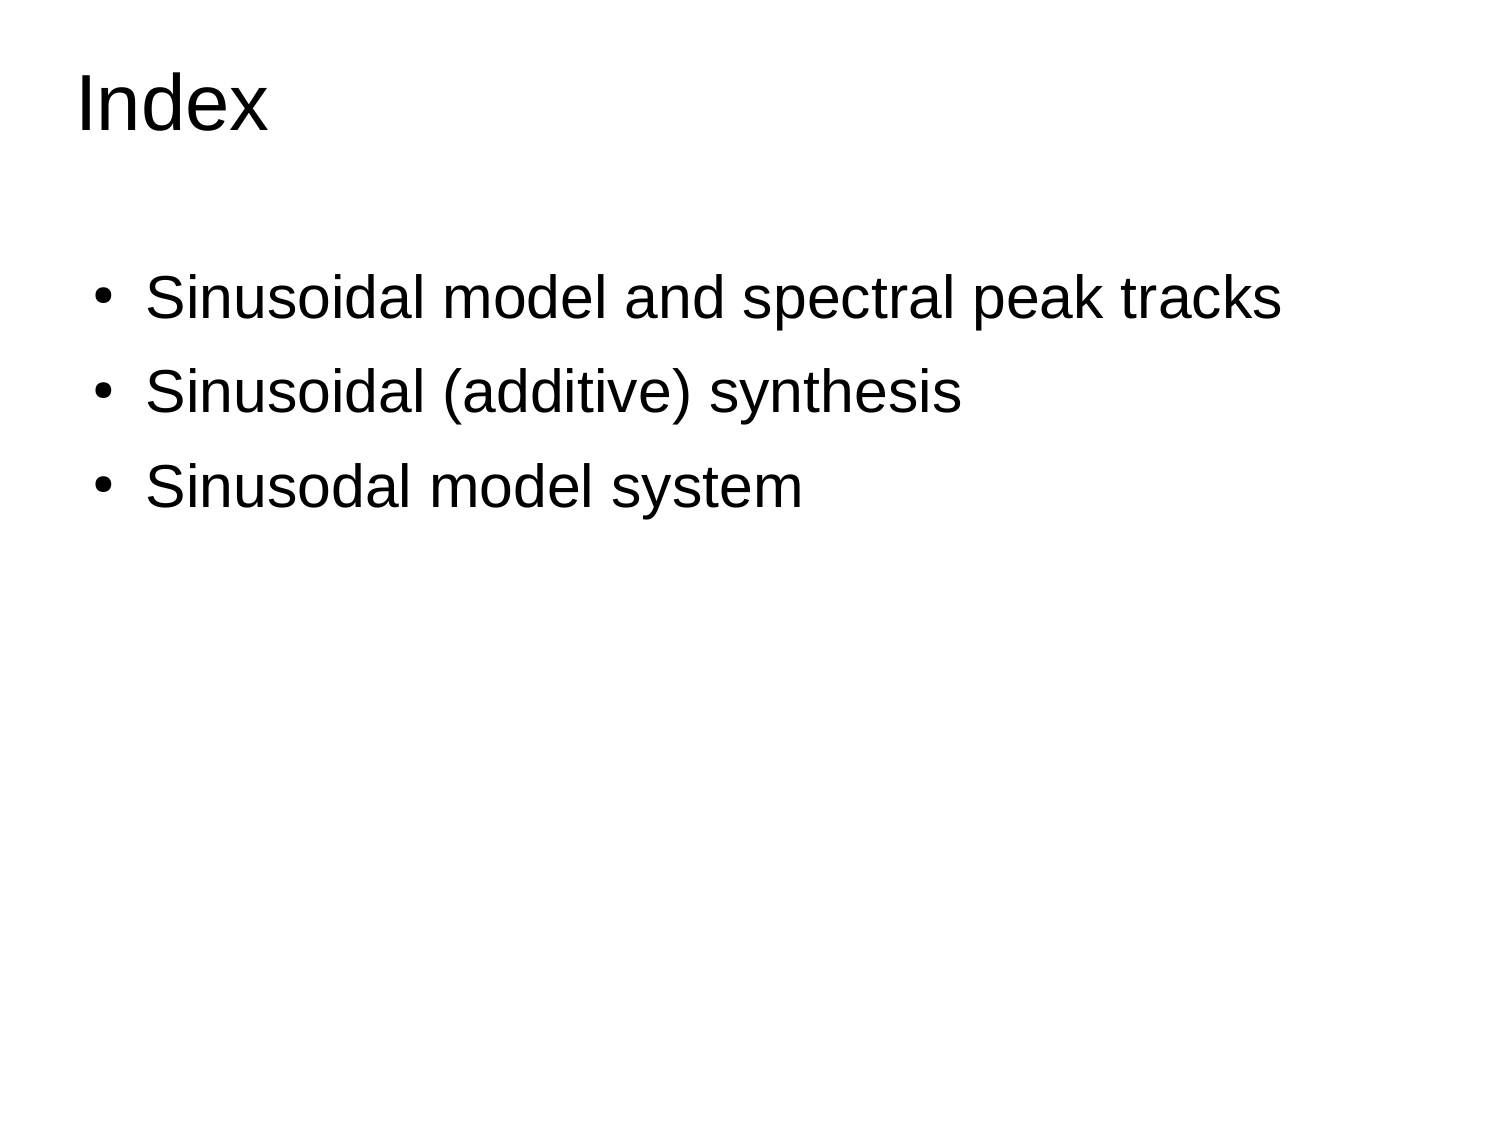

# Index
Sinusoidal model and spectral peak tracks
Sinusoidal (additive) synthesis
Sinusodal model system